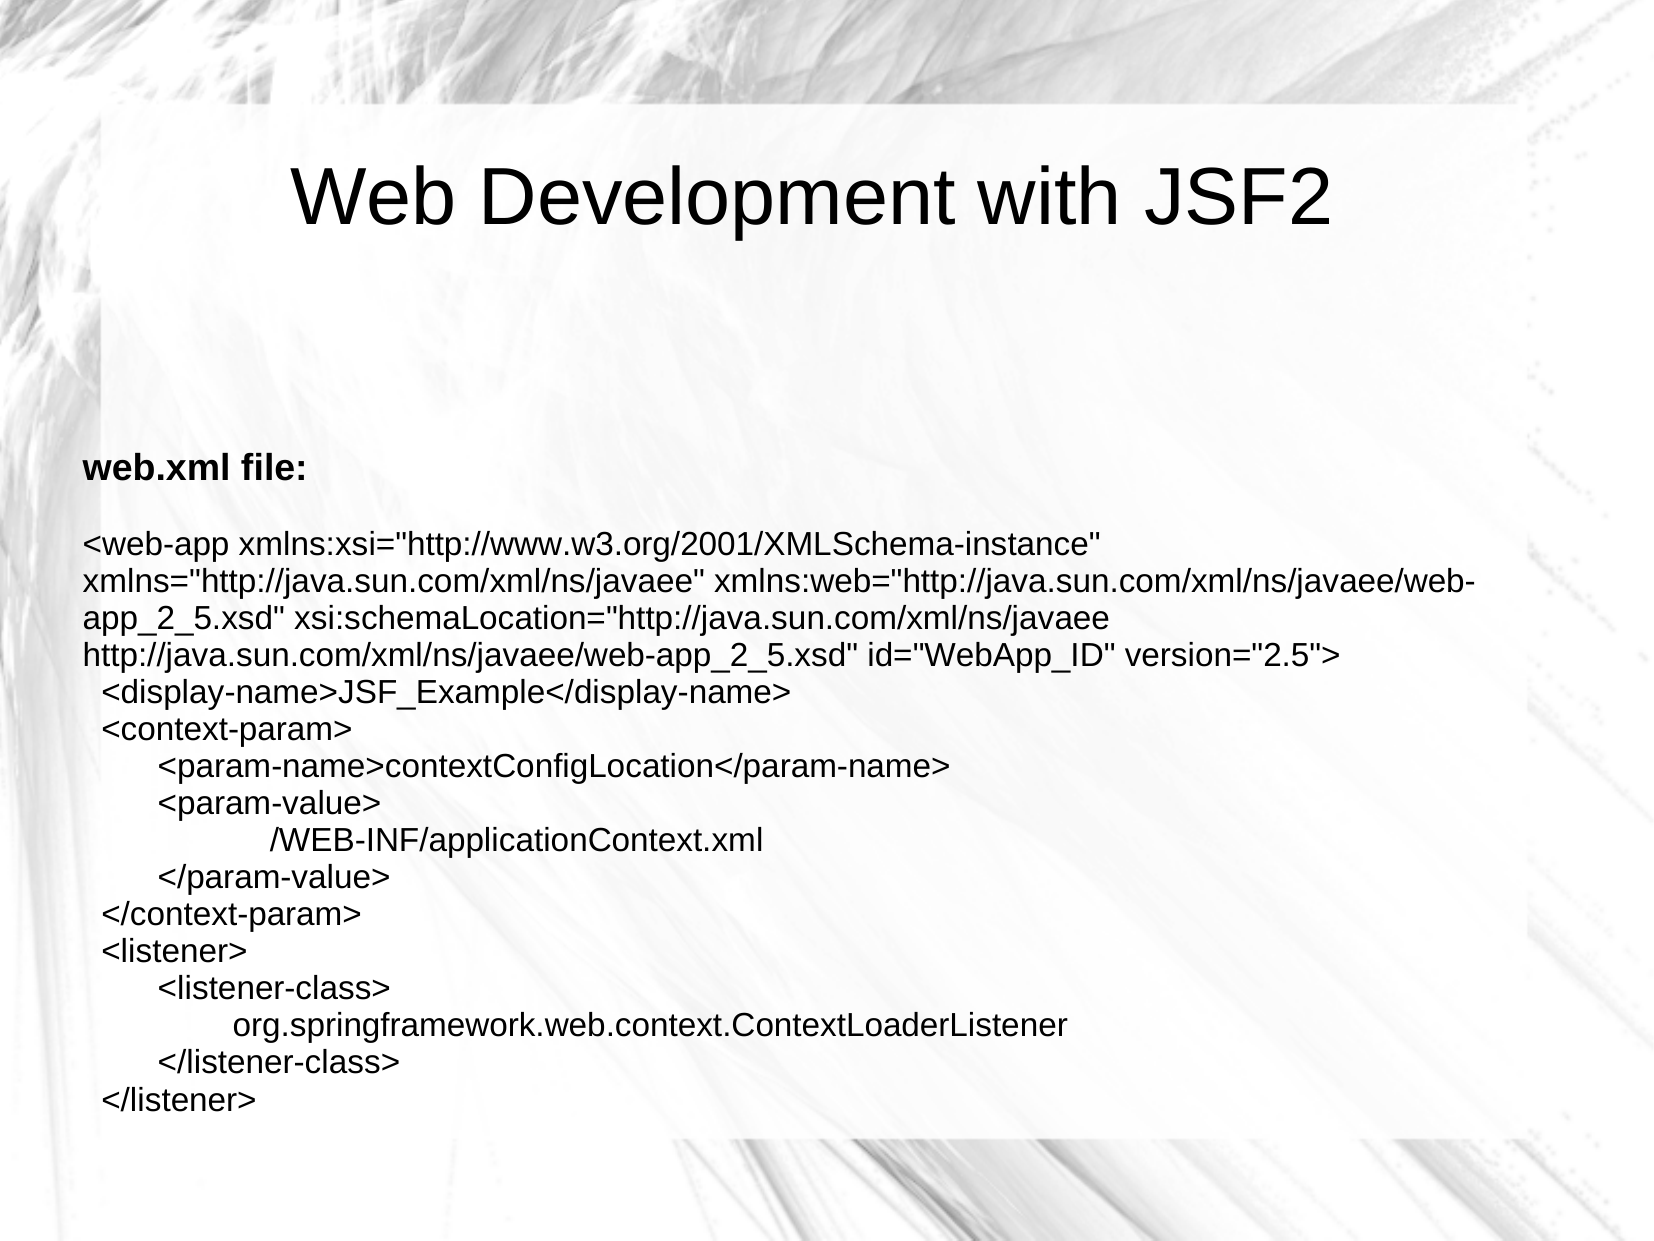

# Web Development with JSF2
web.xml file:
<web-app xmlns:xsi="http://www.w3.org/2001/XMLSchema-instance" xmlns="http://java.sun.com/xml/ns/javaee" xmlns:web="http://java.sun.com/xml/ns/javaee/web-app_2_5.xsd" xsi:schemaLocation="http://java.sun.com/xml/ns/javaee http://java.sun.com/xml/ns/javaee/web-app_2_5.xsd" id="WebApp_ID" version="2.5">
 <display-name>JSF_Example</display-name>
 <context-param>
 	<param-name>contextConfigLocation</param-name>
 	<param-value>
		 /WEB-INF/applicationContext.xml
	</param-value>
 </context-param>
 <listener>
 	<listener-class>
		org.springframework.web.context.ContextLoaderListener
	</listener-class>
 </listener>